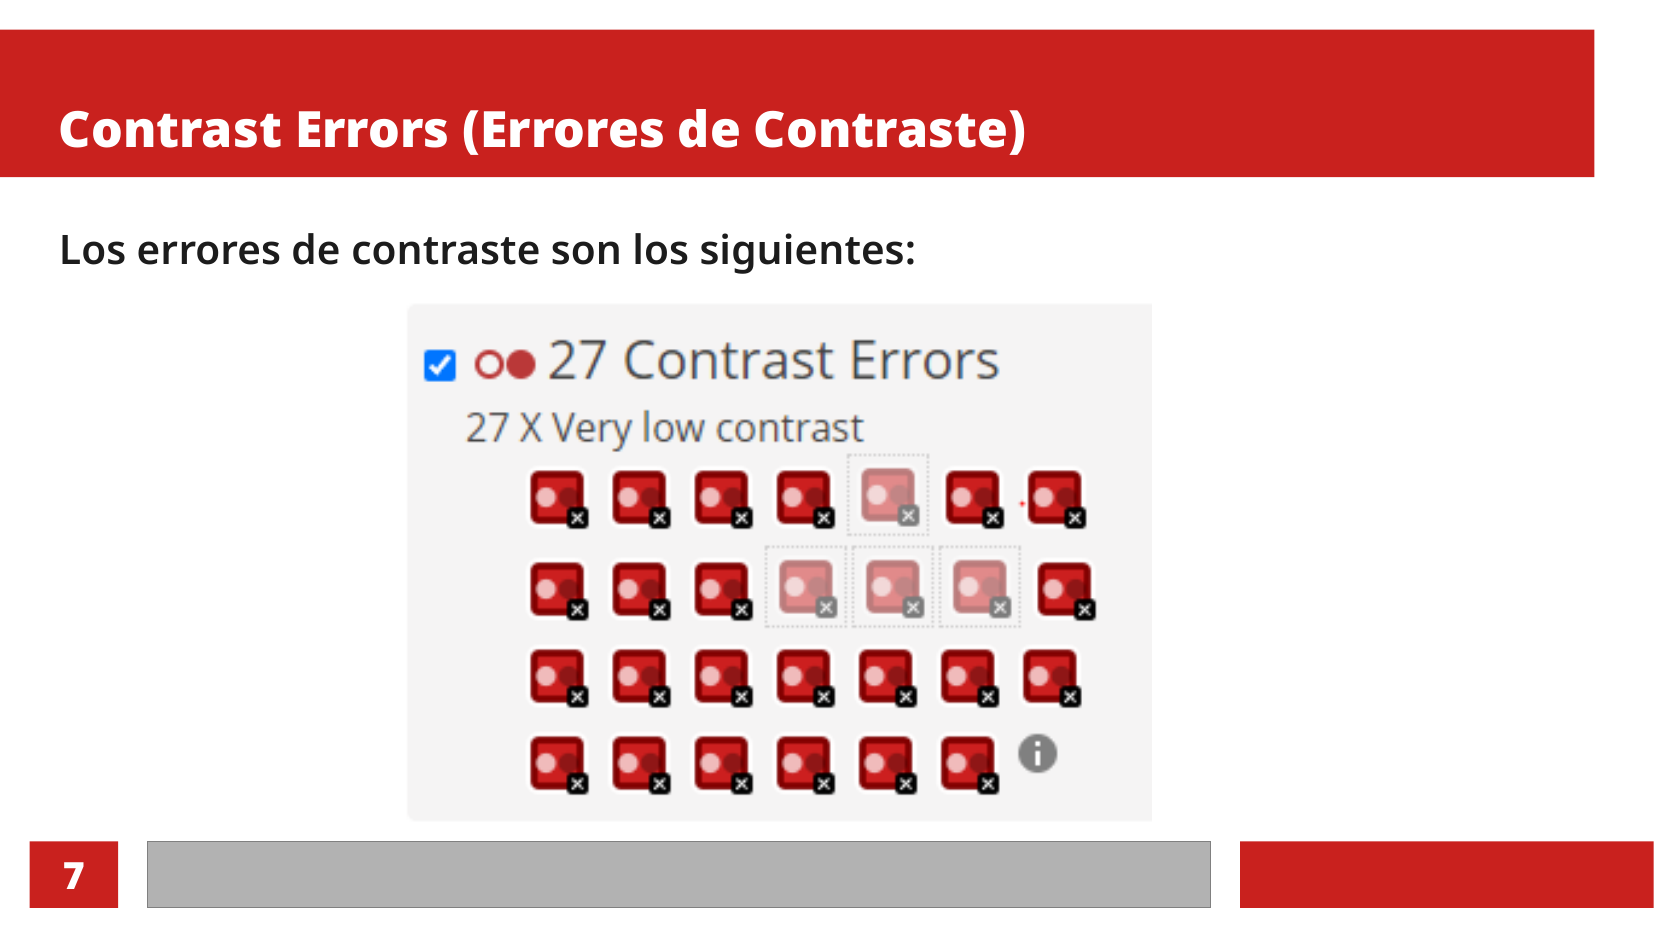

# Contrast Errors (Errores de Contraste)
Los errores de contraste son los siguientes:
7